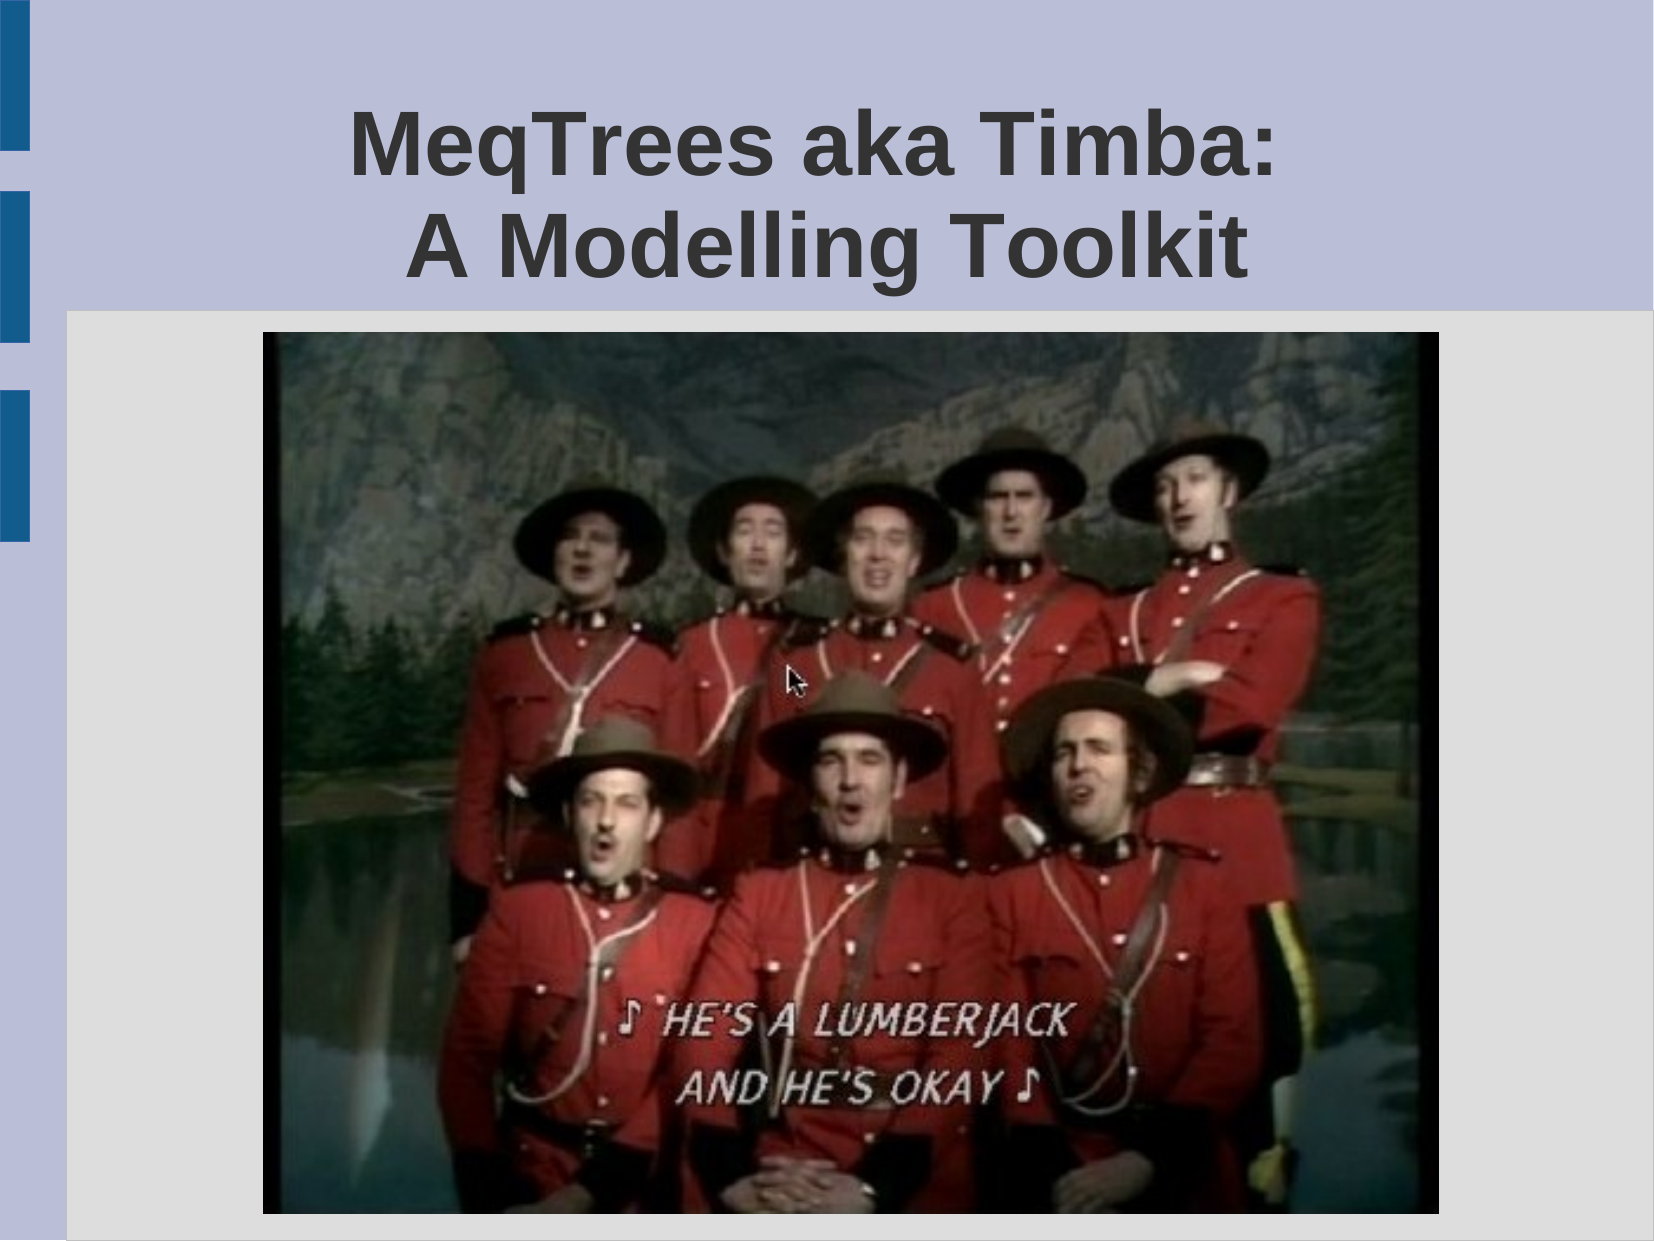

# MeqTrees aka Timba: A Modelling Toolkit